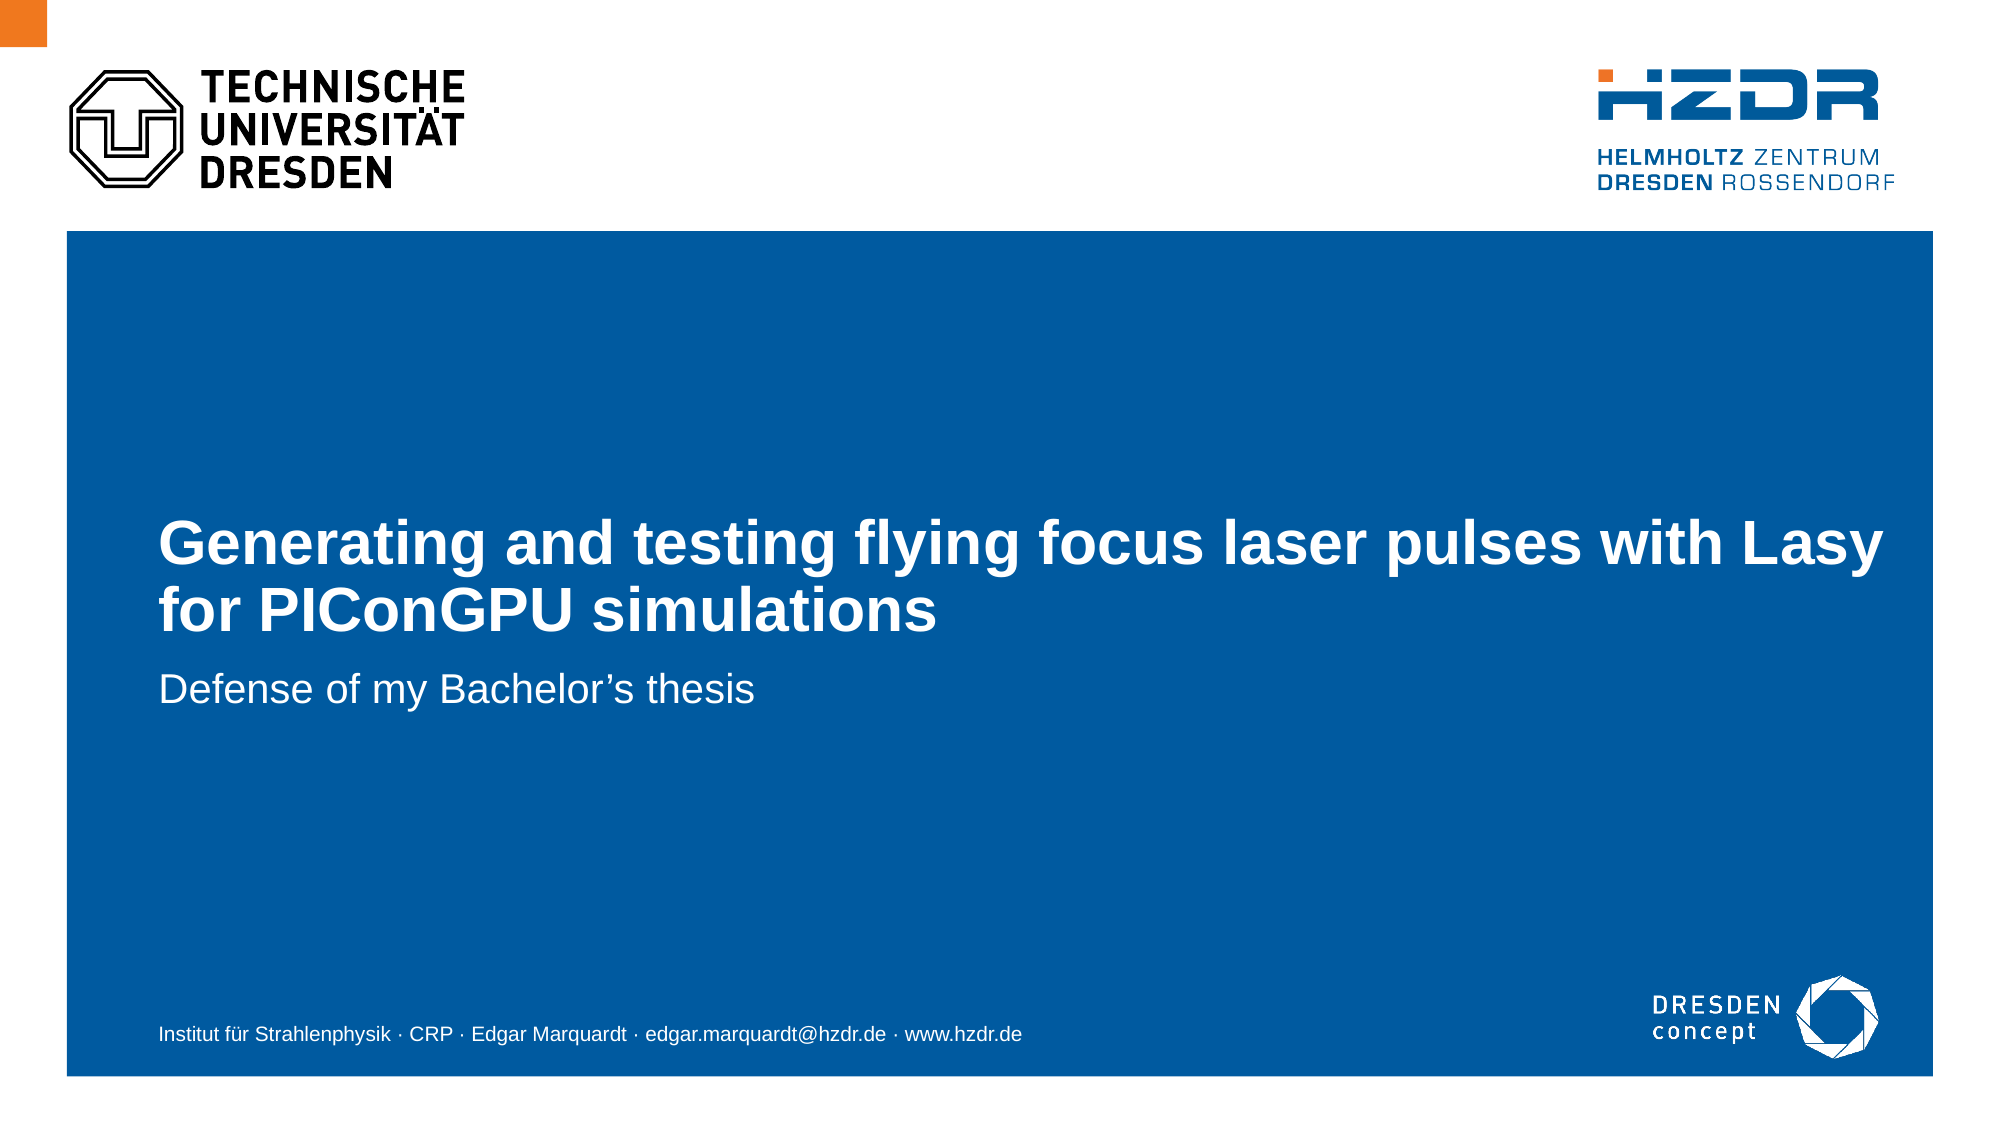

# Generating and testing flying focus laser pulses with Lasy for PIConGPU simulations
Defense of my Bachelor’s thesis
Institut für Strahlenphysik · CRP · Edgar Marquardt · edgar.marquardt@hzdr.de · www.hzdr.de